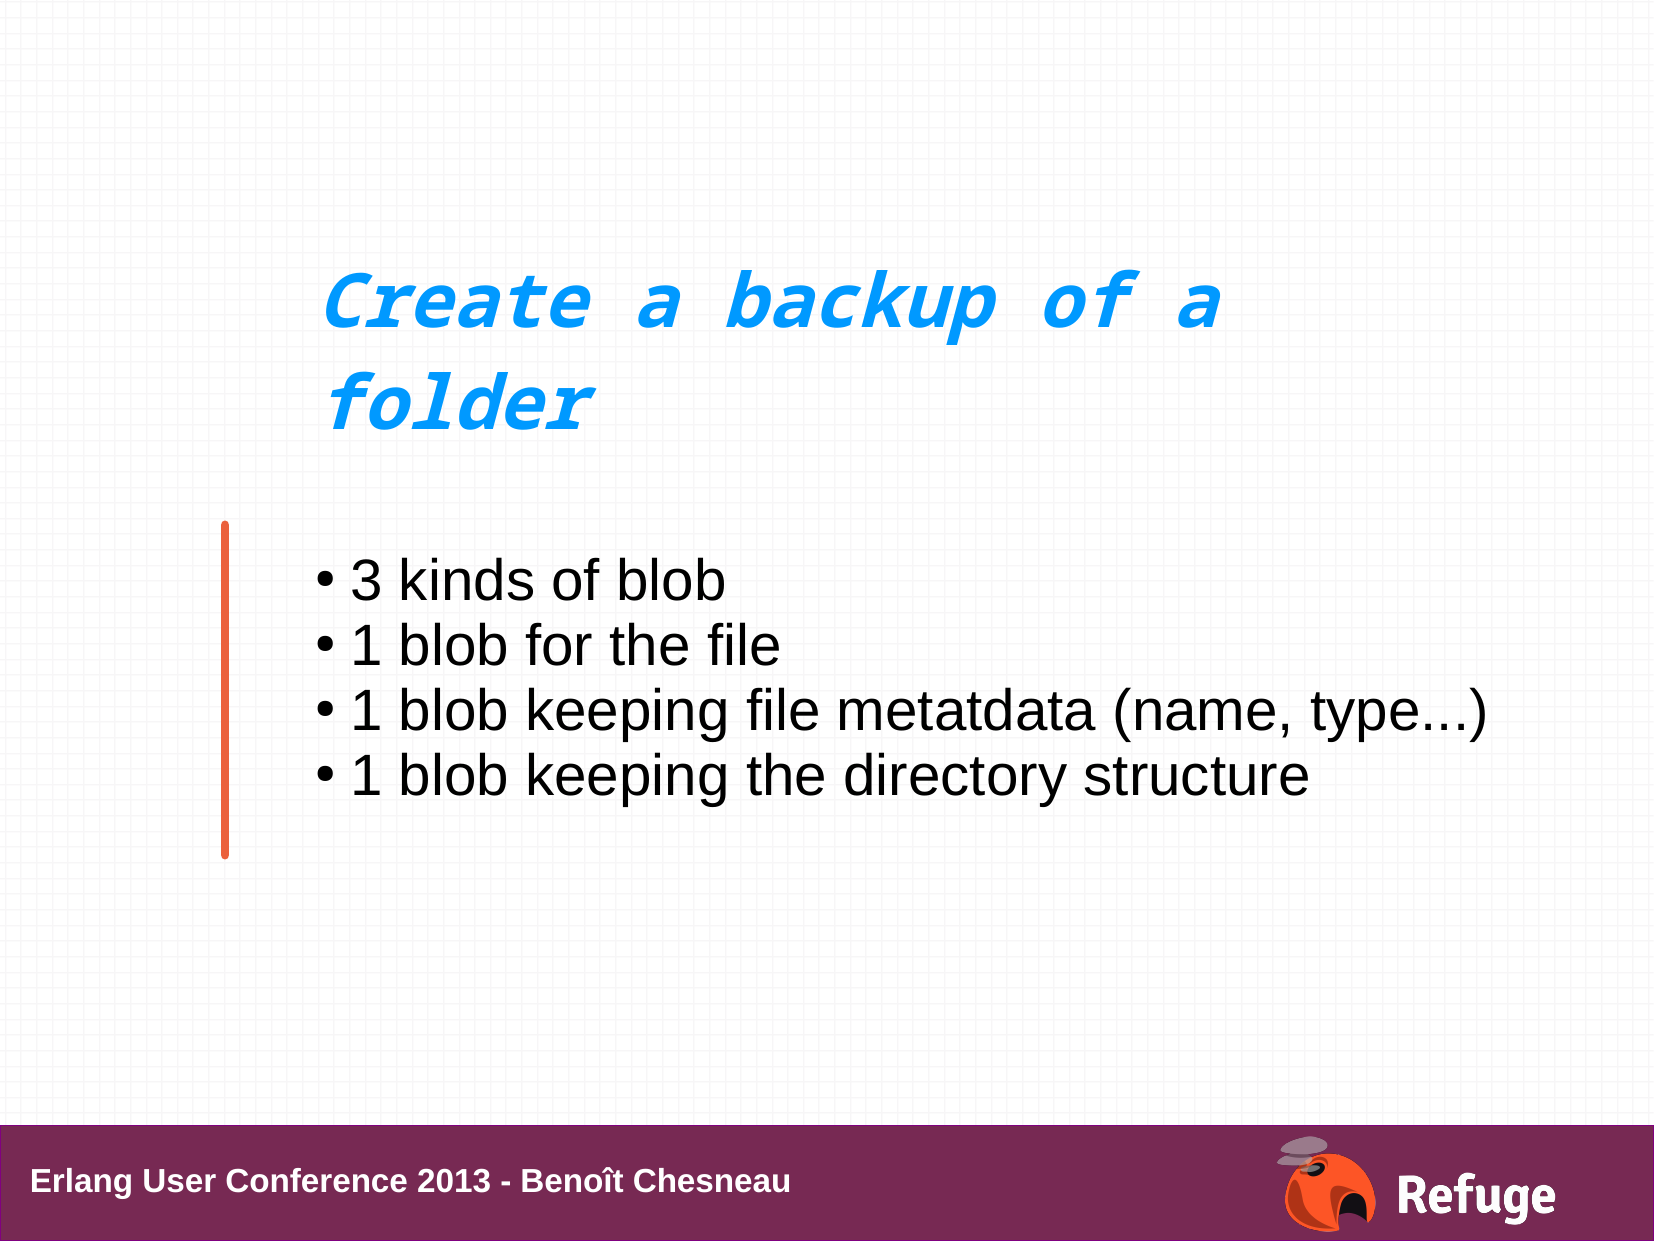

Create a backup of a folder
3 kinds of blob
1 blob for the file
1 blob keeping file metatdata (name, type...)
1 blob keeping the directory structure
Erlang User Conference 2013 - Benoît Chesneau